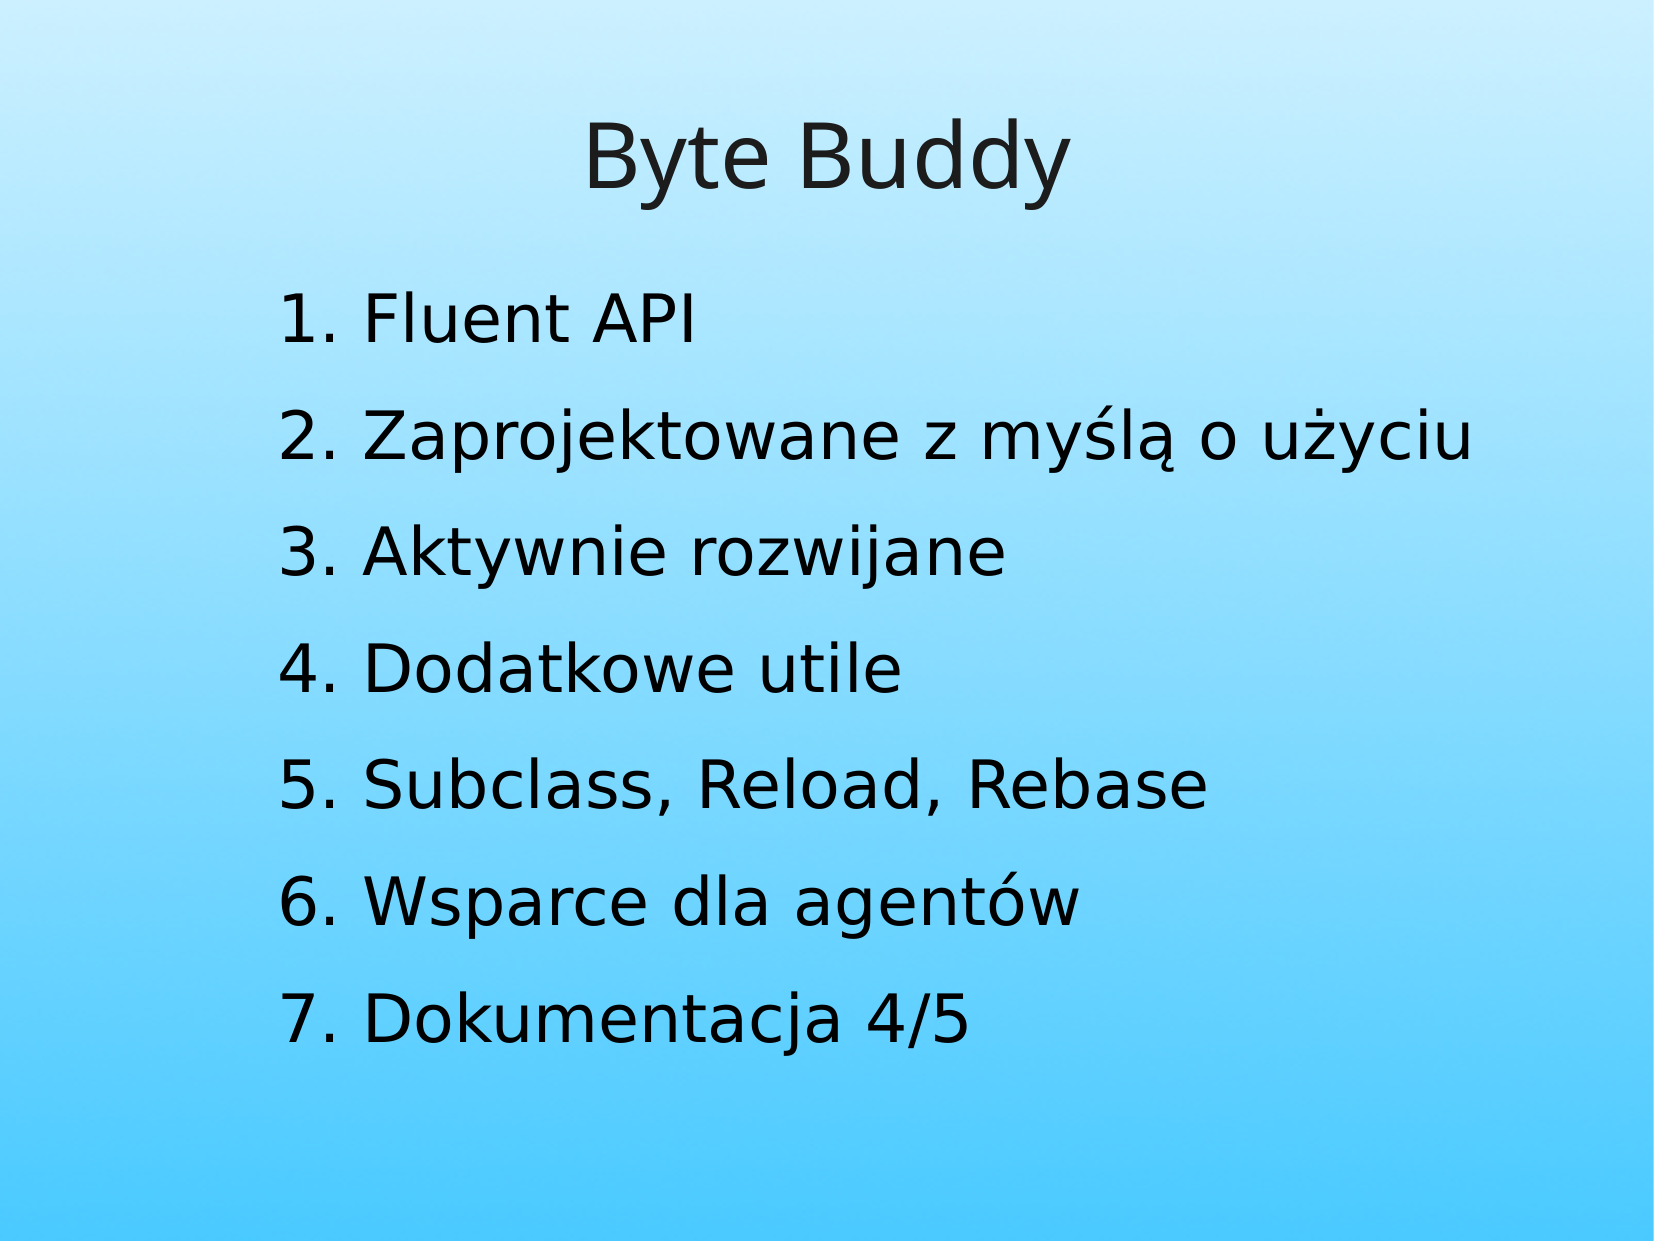

# Byte Buddy
 Fluent API
 Zaprojektowane z myślą o użyciu
 Aktywnie rozwijane
 Dodatkowe utile
 Subclass, Reload, Rebase
 Wsparce dla agentów
 Dokumentacja 4/5